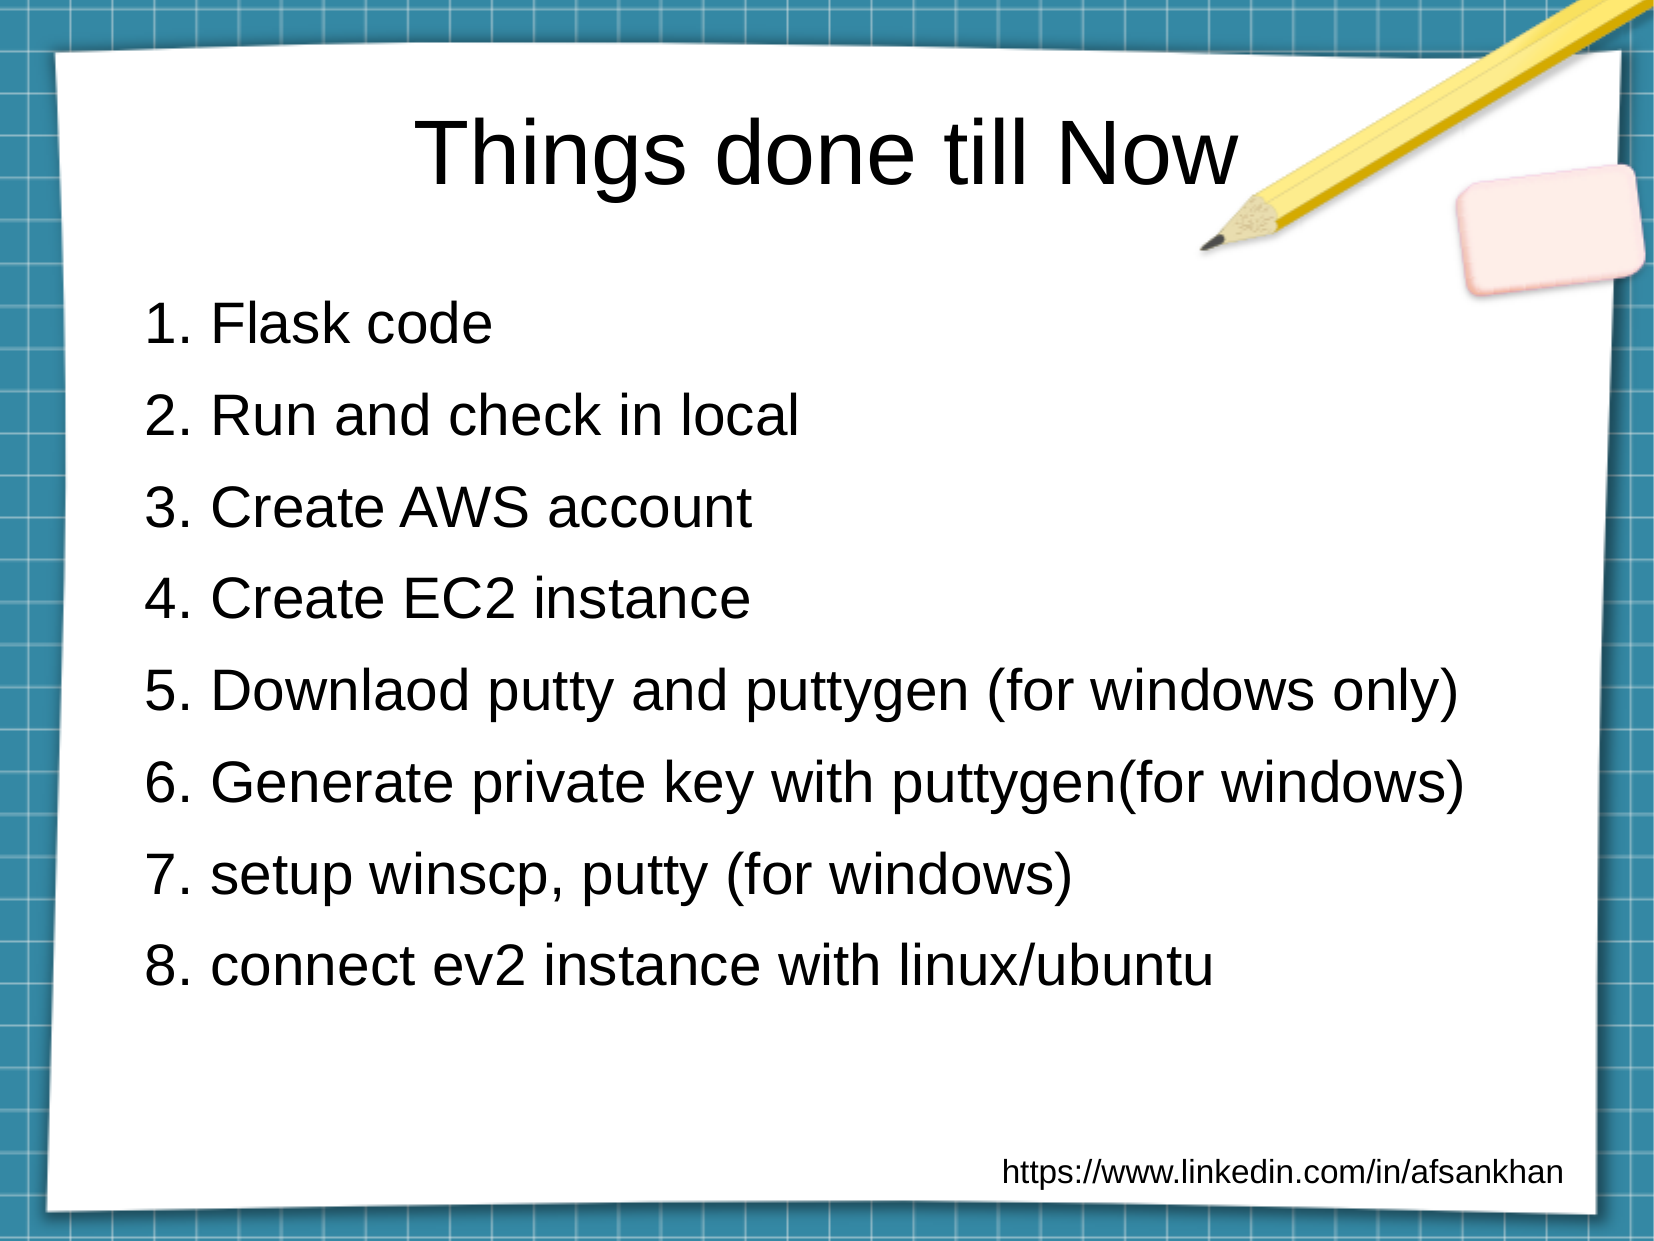

# Things done till Now
1. Flask code
2. Run and check in local
3. Create AWS account
4. Create EC2 instance
5. Downlaod putty and puttygen (for windows only)
6. Generate private key with puttygen(for windows)
7. setup winscp, putty (for windows)
8. connect ev2 instance with linux/ubuntu
https://www.linkedin.com/in/afsankhan